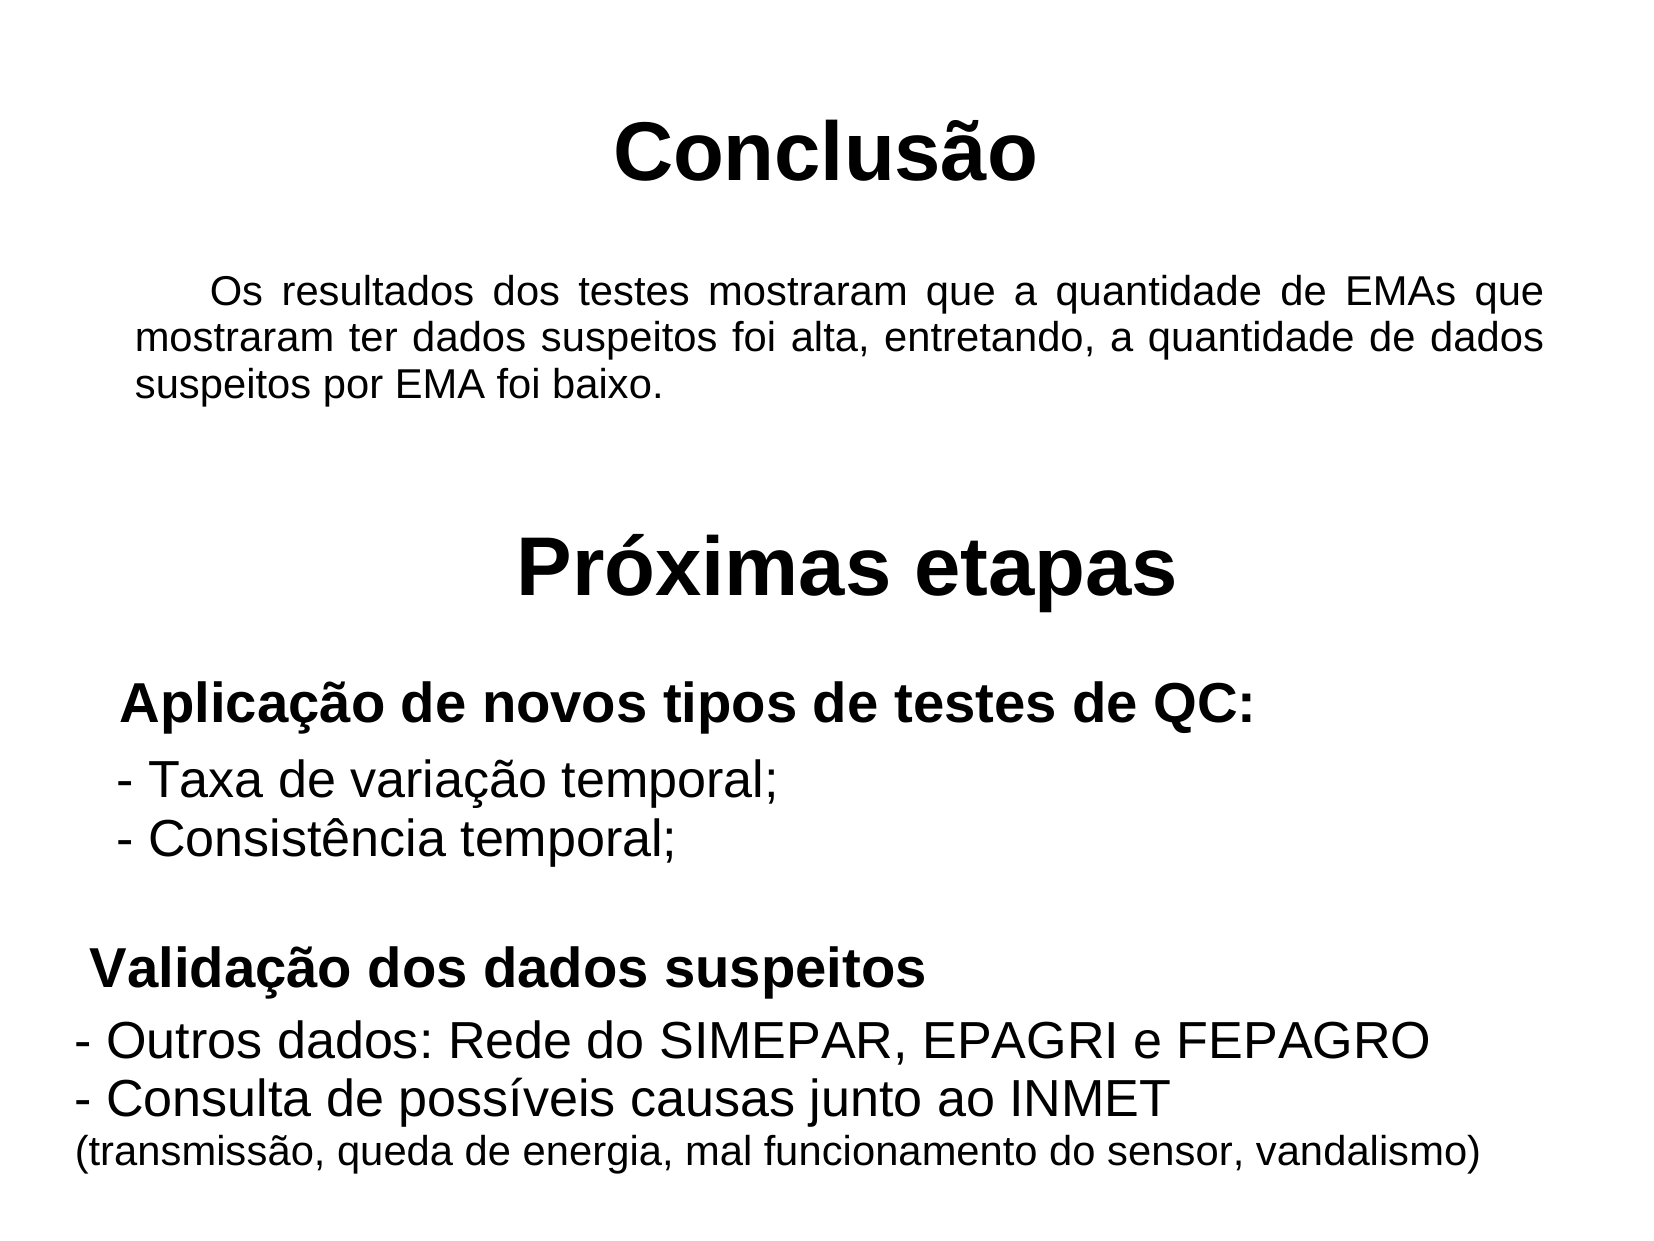

# Conclusão
	Os resultados dos testes mostraram que a quantidade de EMAs que mostraram ter dados suspeitos foi alta, entretando, a quantidade de dados suspeitos por EMA foi baixo.
Próximas etapas
Aplicação de novos tipos de testes de QC:
- Taxa de variação temporal;
- Consistência temporal;
Validação dos dados suspeitos
- Outros dados: Rede do SIMEPAR, EPAGRI e FEPAGRO
- Consulta de possíveis causas junto ao INMET
(transmissão, queda de energia, mal funcionamento do sensor, vandalismo)